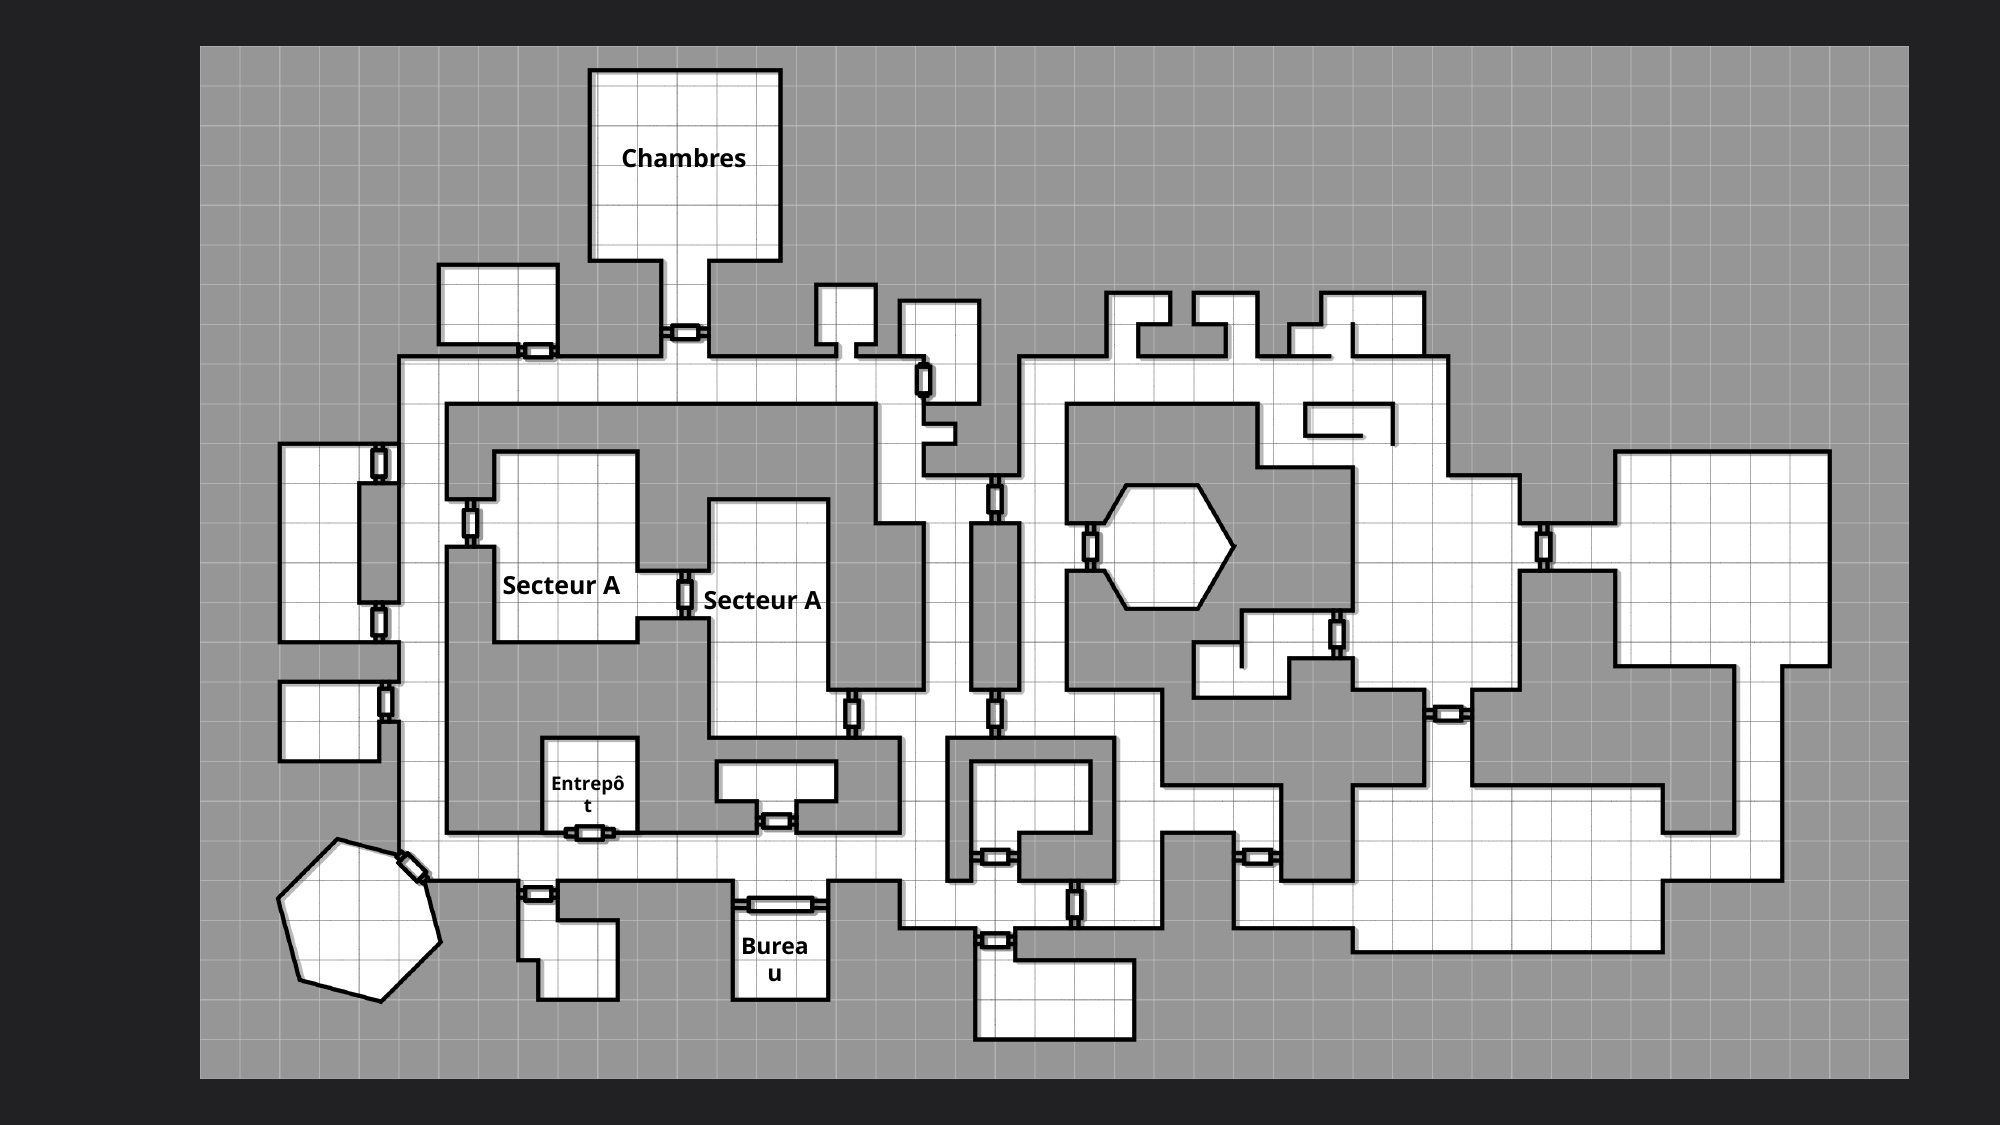

Chambres
Secteur A
Secteur A
Entrepôt
Bureau